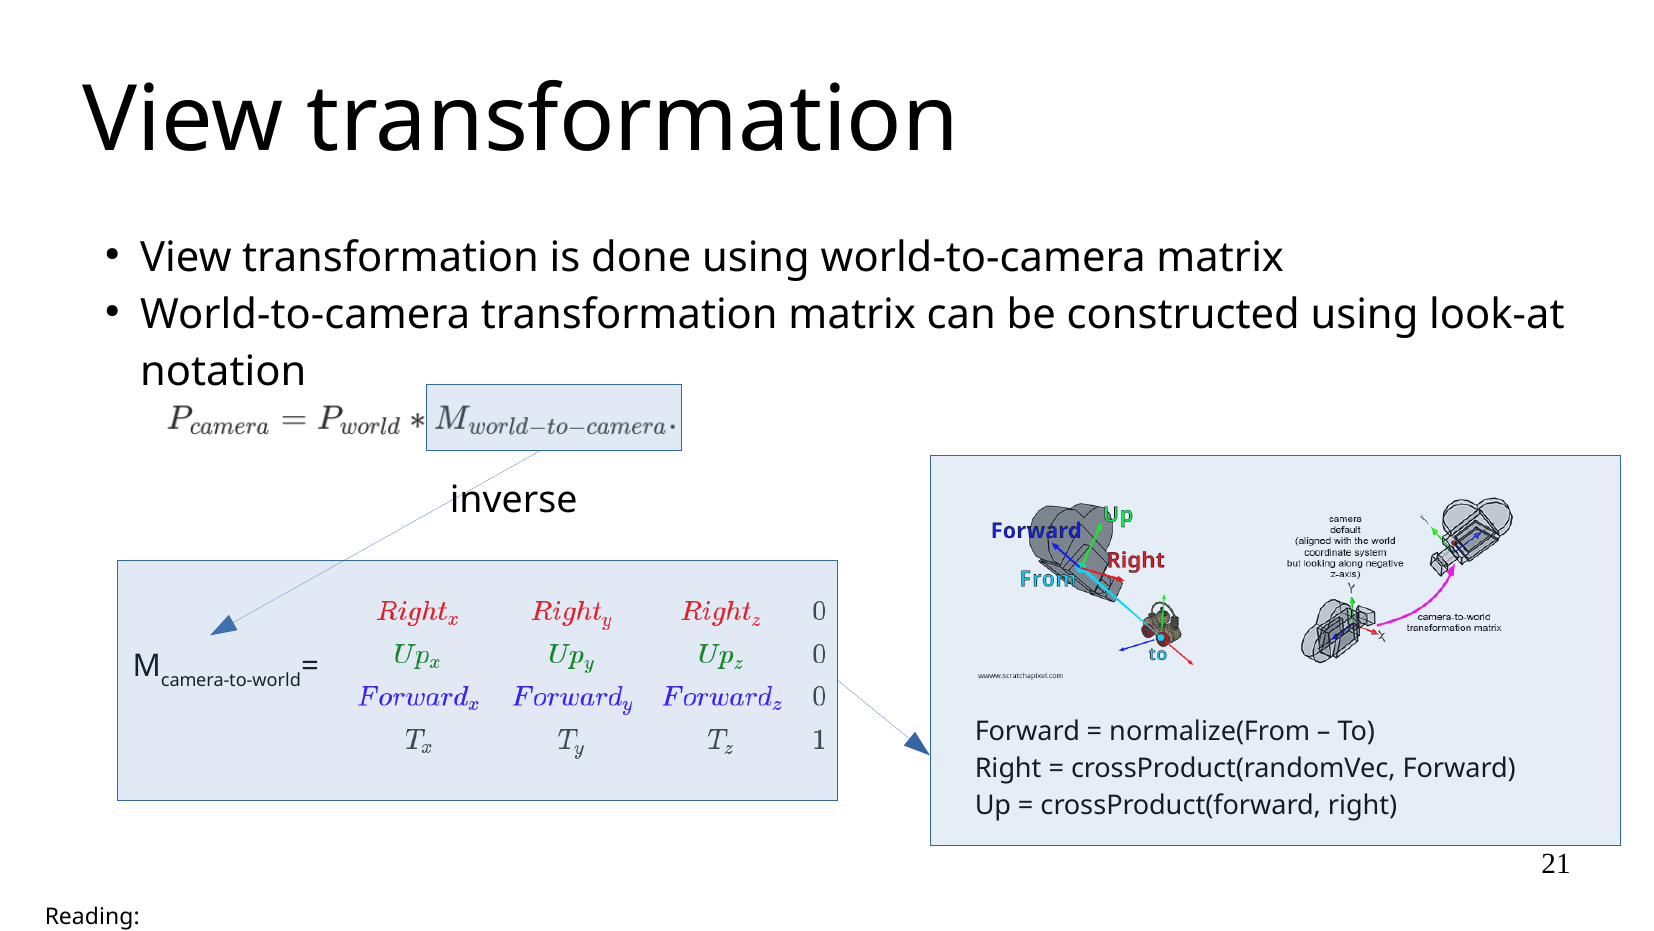

# View transformation
View transformation is done using world-to-camera matrix
World-to-camera transformation matrix can be constructed using look-at notation
inverse
Mcamera-to-world=
Forward = normalize(From – To)
Right = crossProduct(randomVec, Forward)
Up = crossProduct(forward, right)
21
Reading: https://www.scratchapixel.com/lessons/3d-basic-rendering/computing-pixel-coordinates-of-3d-point/mathematics-computing-2d-coordinates-of-3d-points.html